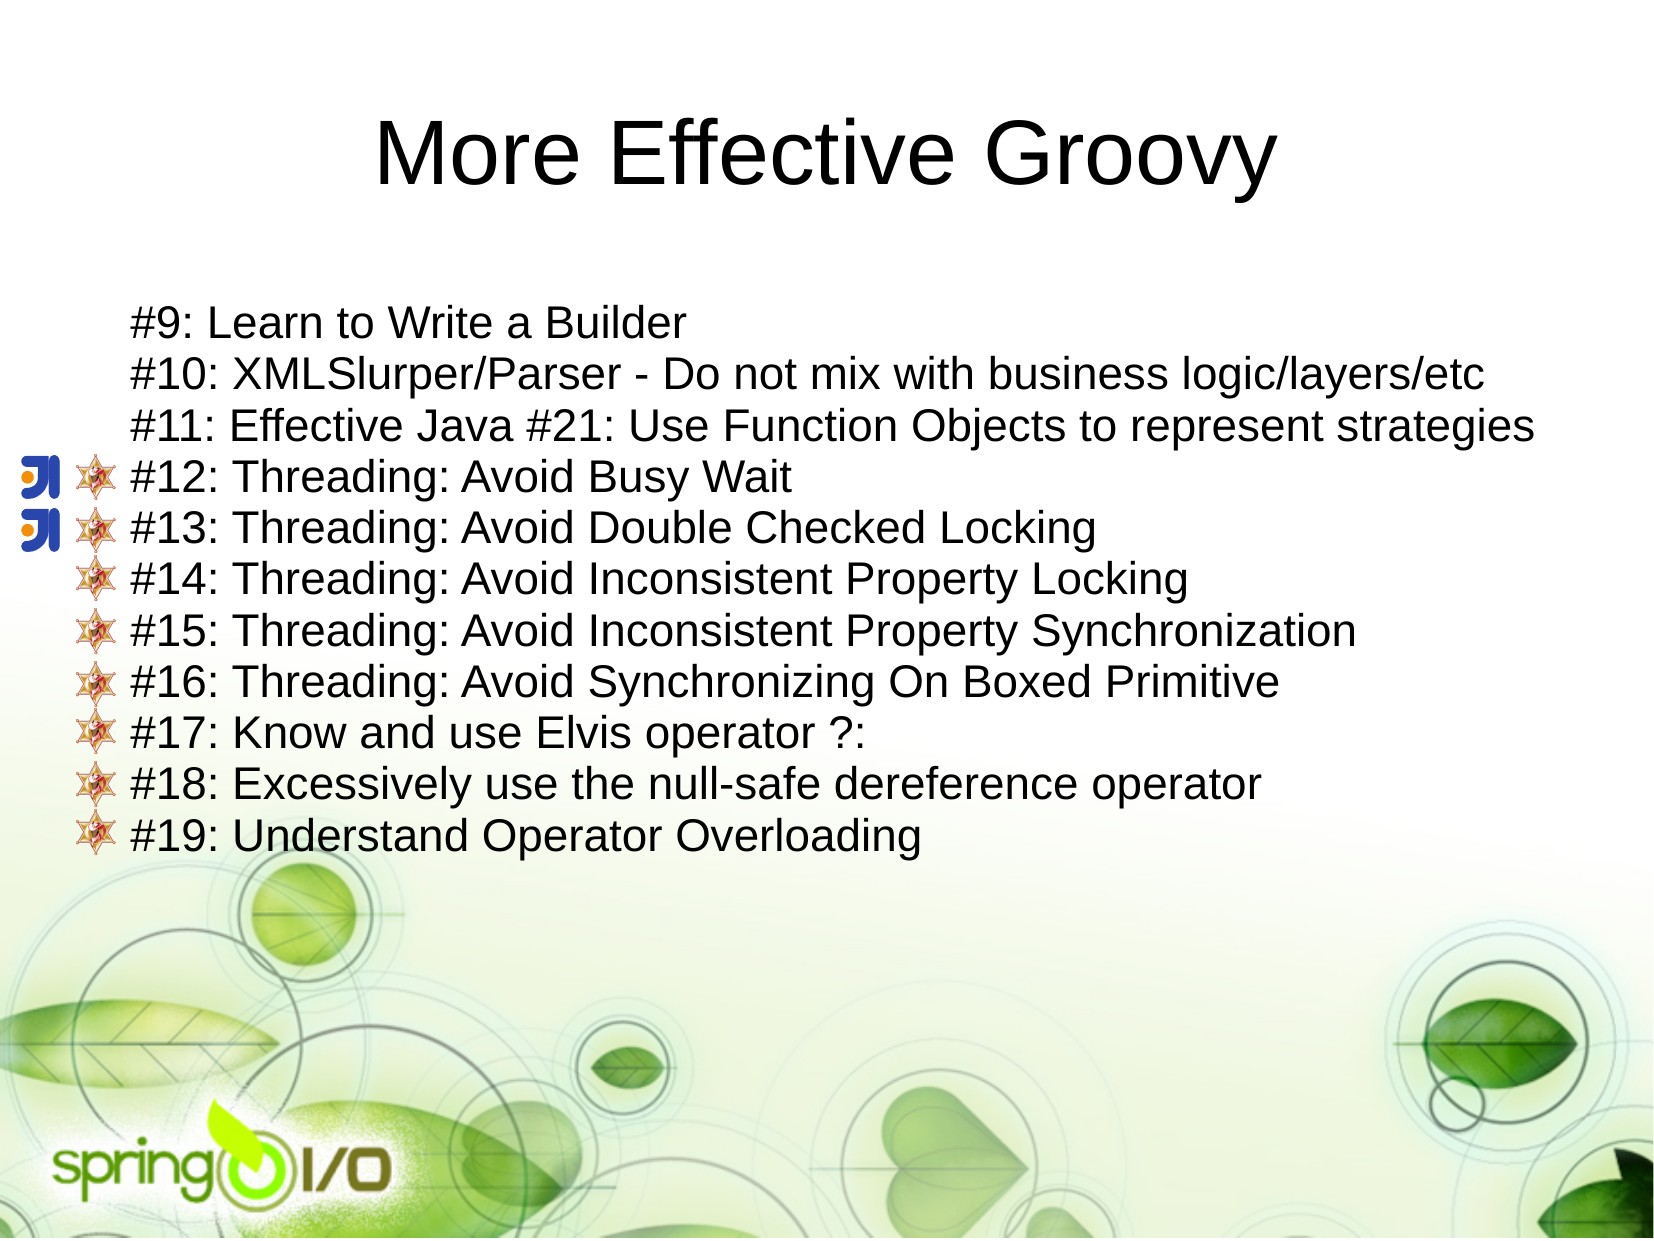

# More Effective Groovy
#9: Learn to Write a Builder
#10: XMLSlurper/Parser - Do not mix with business logic/layers/etc
#11: Effective Java #21: Use Function Objects to represent strategies
#12: Threading: Avoid Busy Wait
#13: Threading: Avoid Double Checked Locking
#14: Threading: Avoid Inconsistent Property Locking
#15: Threading: Avoid Inconsistent Property Synchronization
#16: Threading: Avoid Synchronizing On Boxed Primitive
#17: Know and use Elvis operator ?:
#18: Excessively use the null-safe dereference operator
#19: Understand Operator Overloading